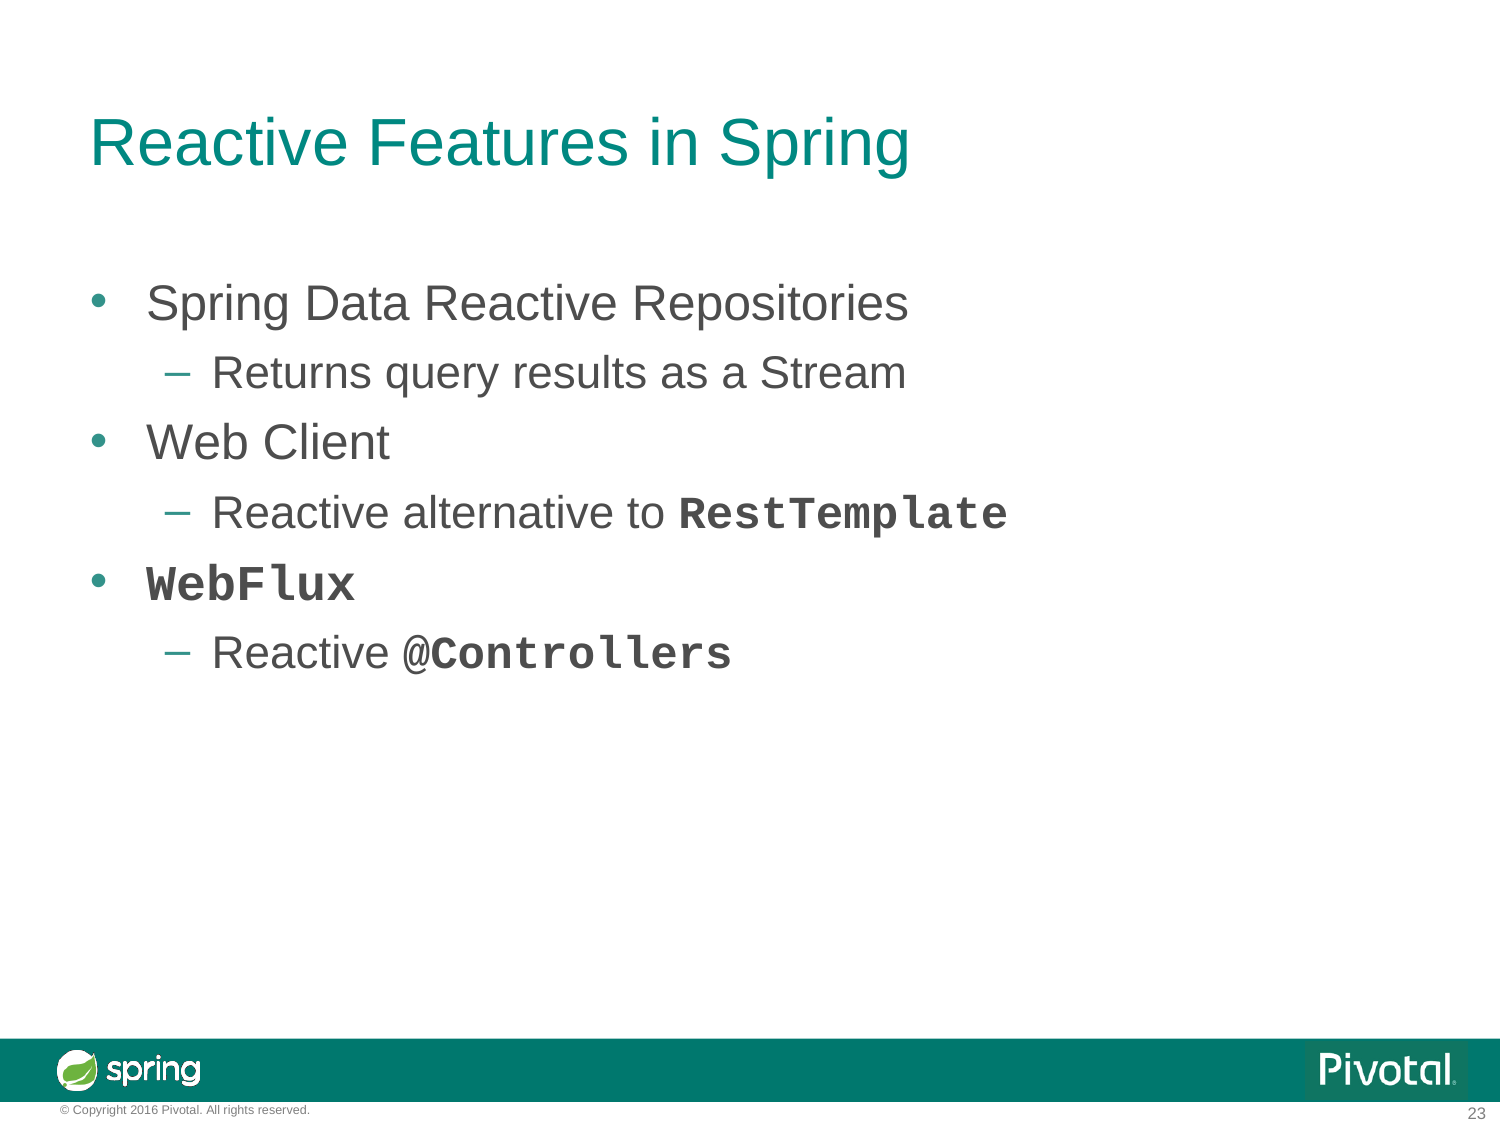

# Reactive Features in Spring
Spring Data Reactive Repositories
Returns query results as a Stream
Web Client
Reactive alternative to RestTemplate
WebFlux
Reactive @Controllers